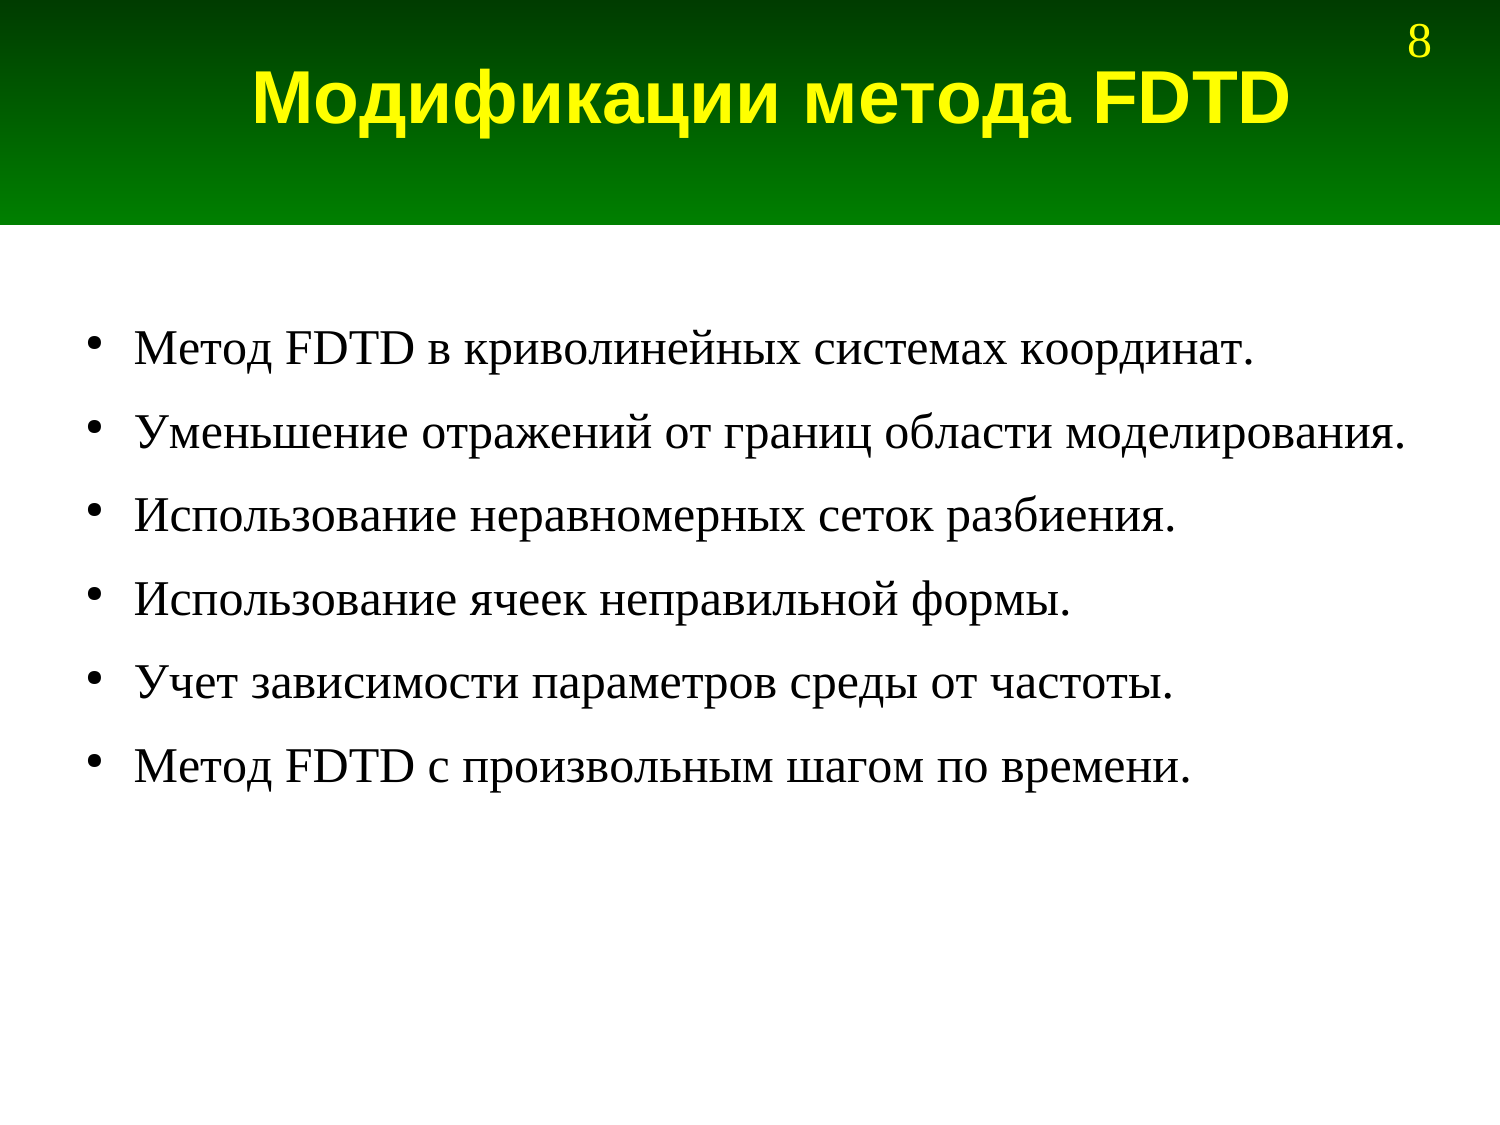

# Модификации метода FDTD
 Метод FDTD в криволинейных системах координат.
 Уменьшение отражений от границ области моделирования.
 Использование неравномерных сеток разбиения.
 Использование ячеек неправильной формы.
 Учет зависимости параметров среды от частоты.
 Метод FDTD с произвольным шагом по времени.